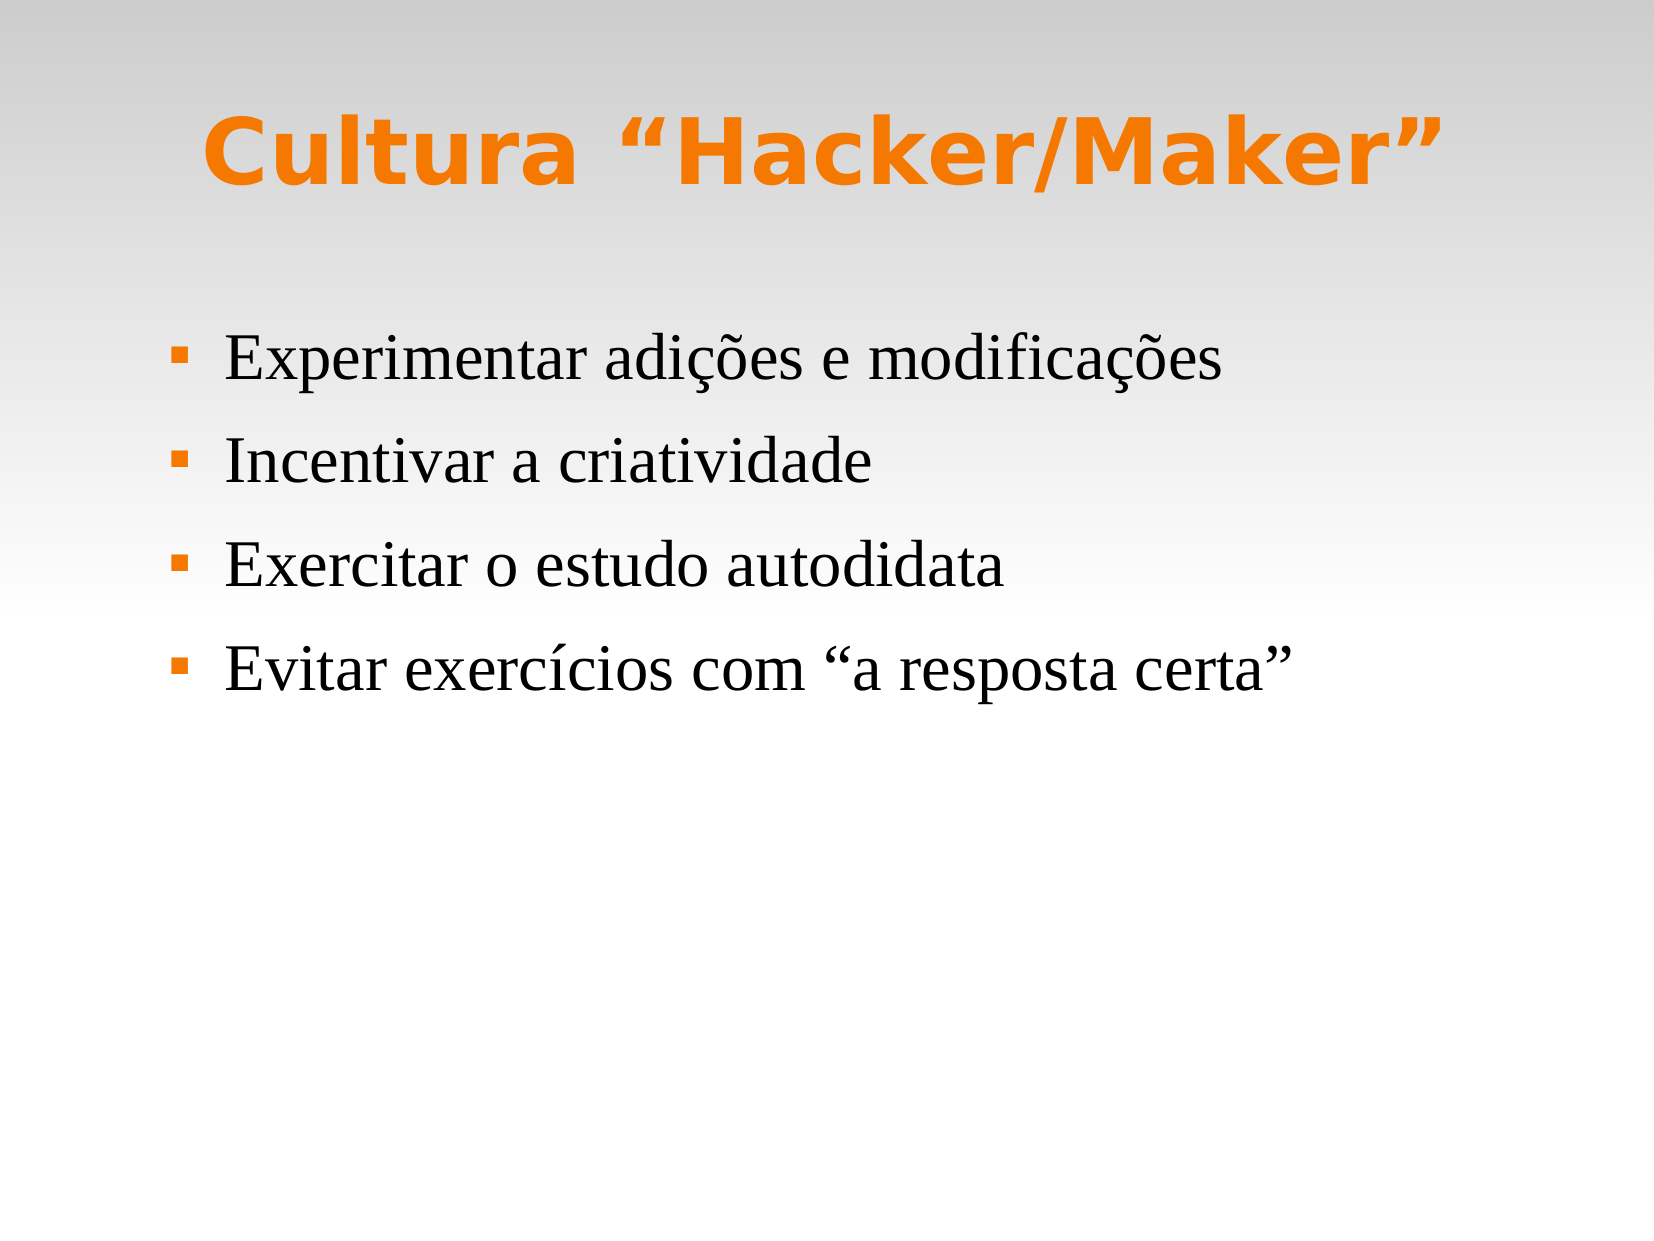

# Cultura “Hacker/Maker”
Experimentar adições e modificações
Incentivar a criatividade
Exercitar o estudo autodidata
Evitar exercícios com “a resposta certa”